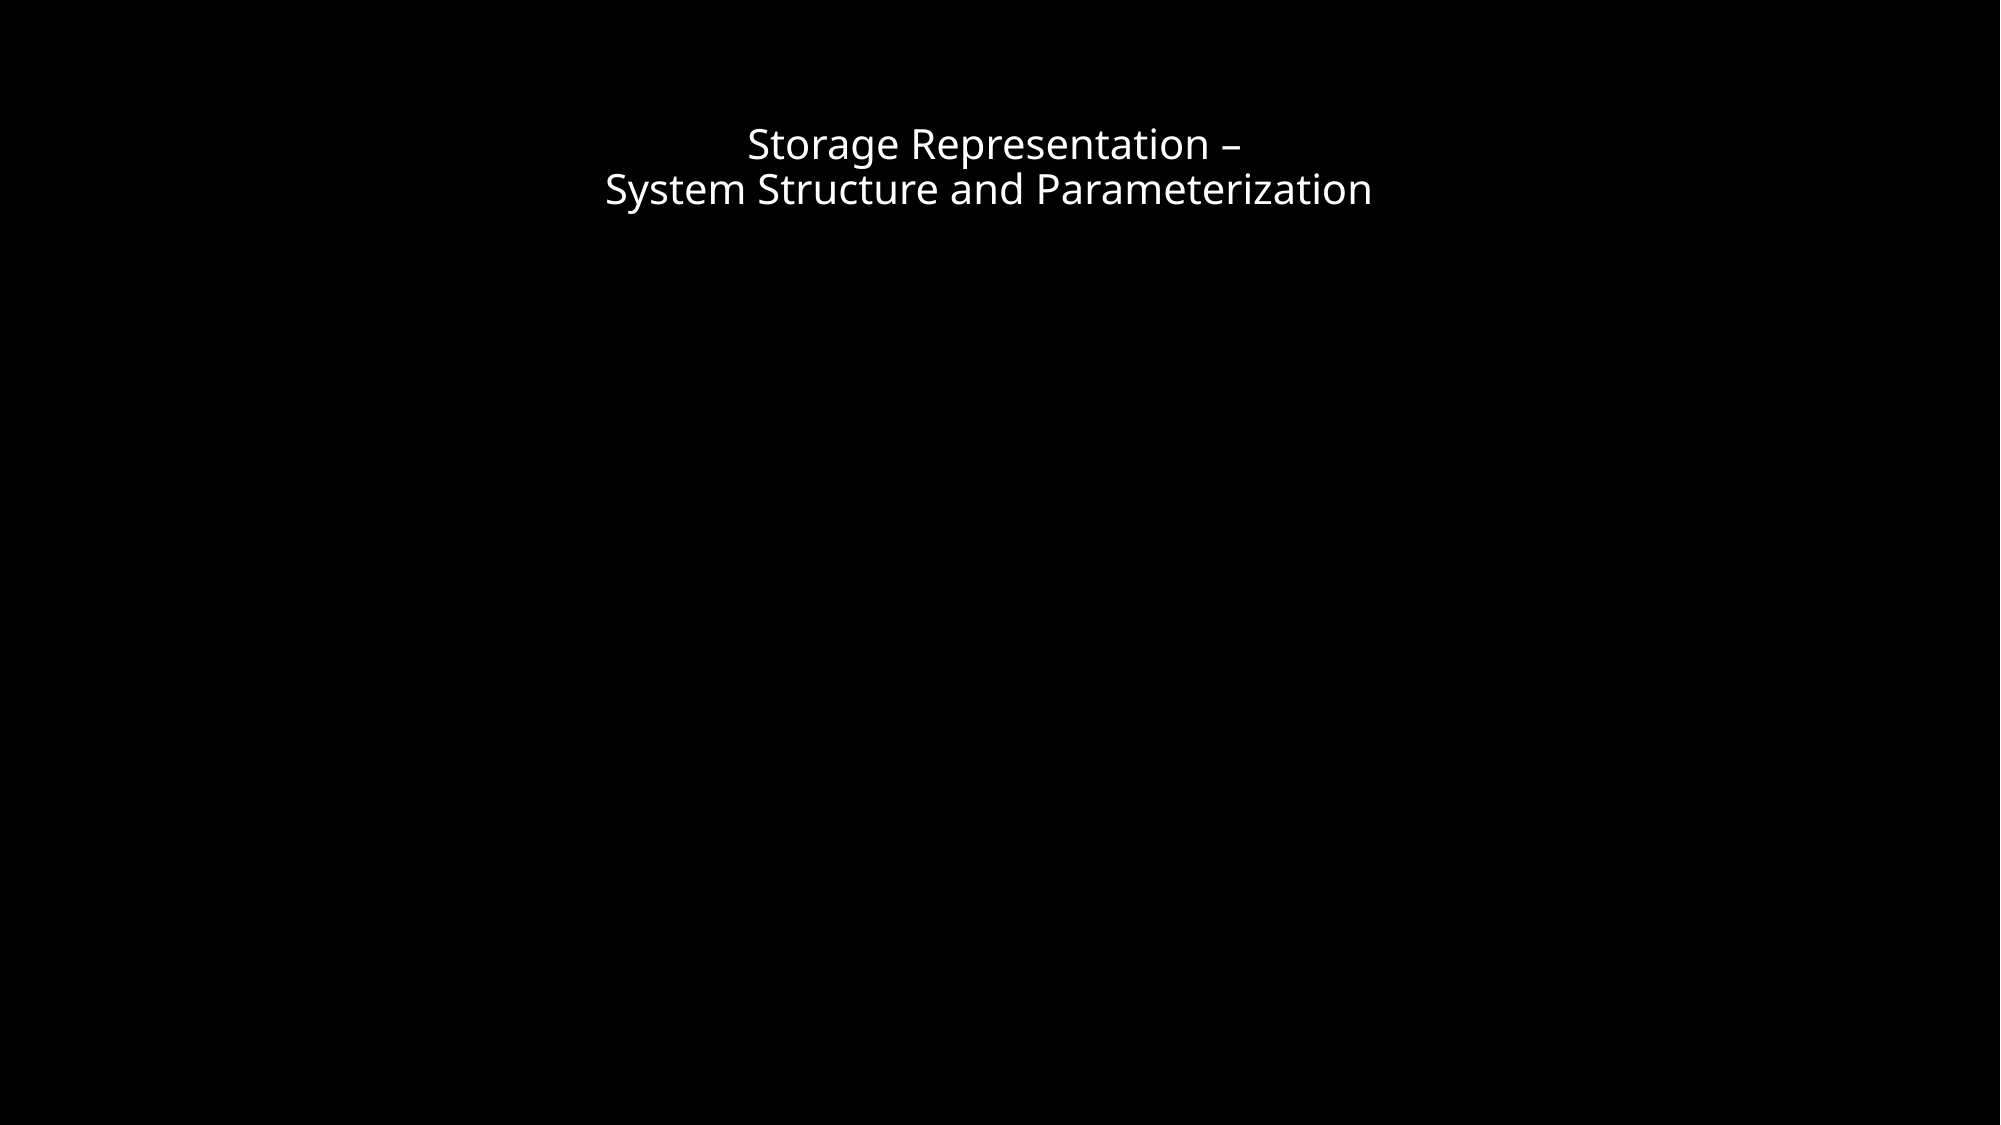

# Storage Representation – System Structure and Parameterization